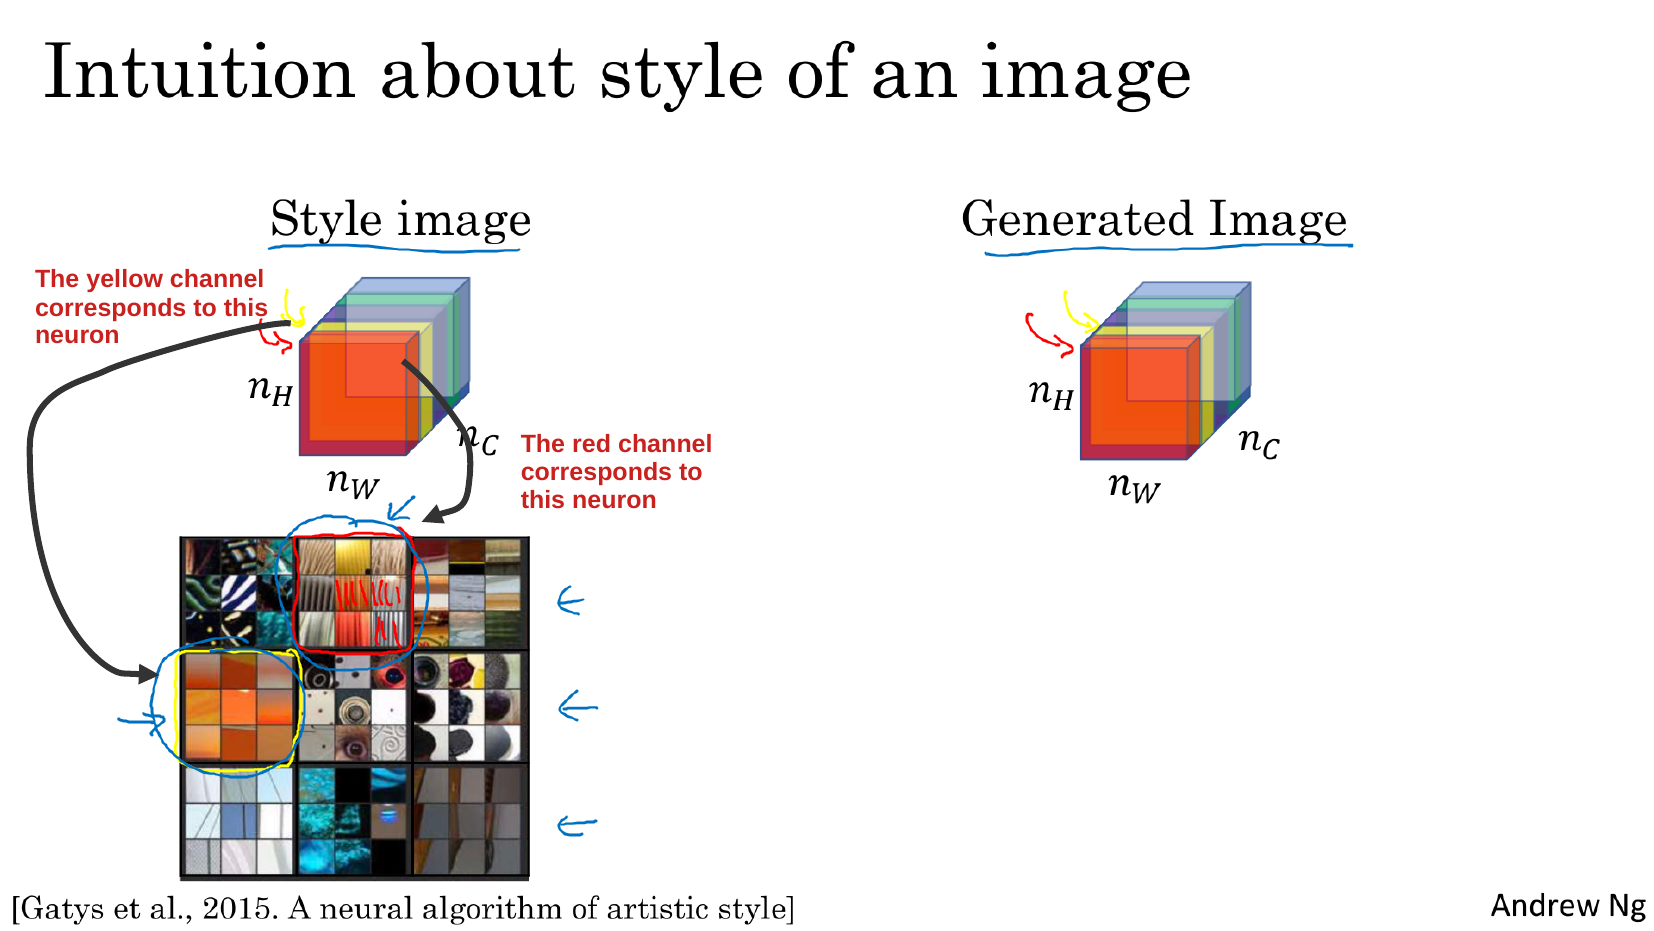

The yellow channel corresponds to this neuron
The red channel corresponds to this neuron